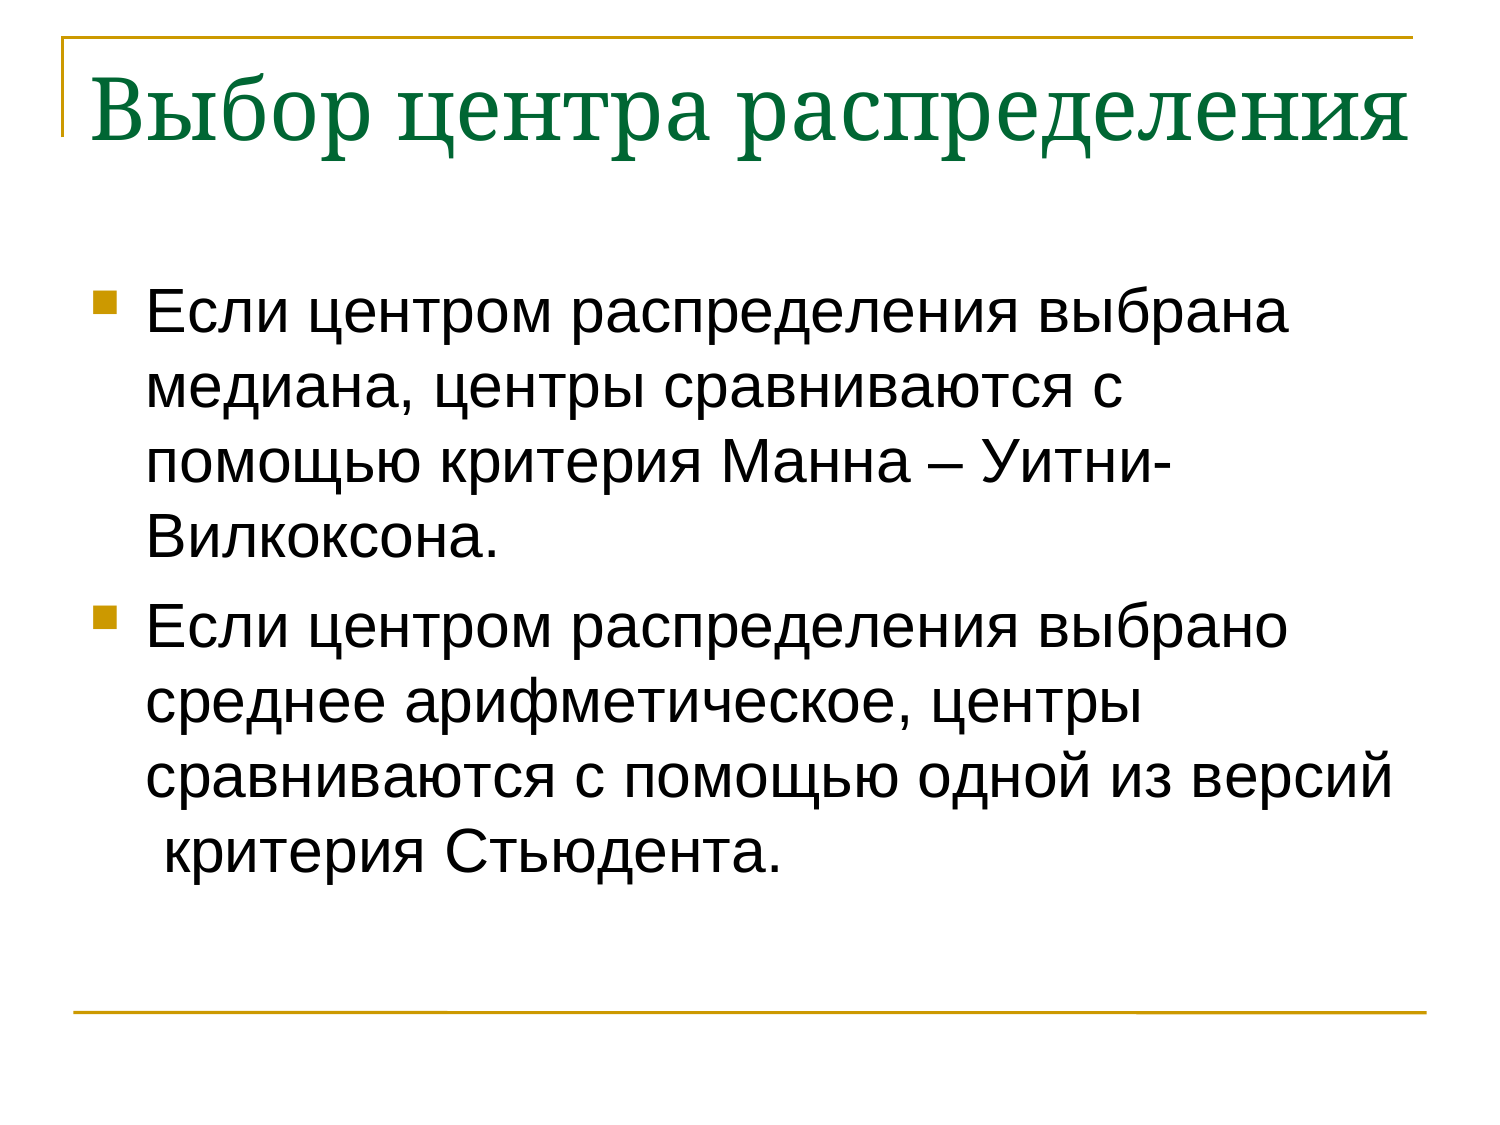

# Выбор центра распределения
Если центром распределения выбрана медиана, центры сравниваются с помощью критерия Манна – Уитни-Вилкоксона.
Если центром распределения выбрано среднее арифметическое, центры сравниваются с помощью одной из версий критерия Стьюдента.